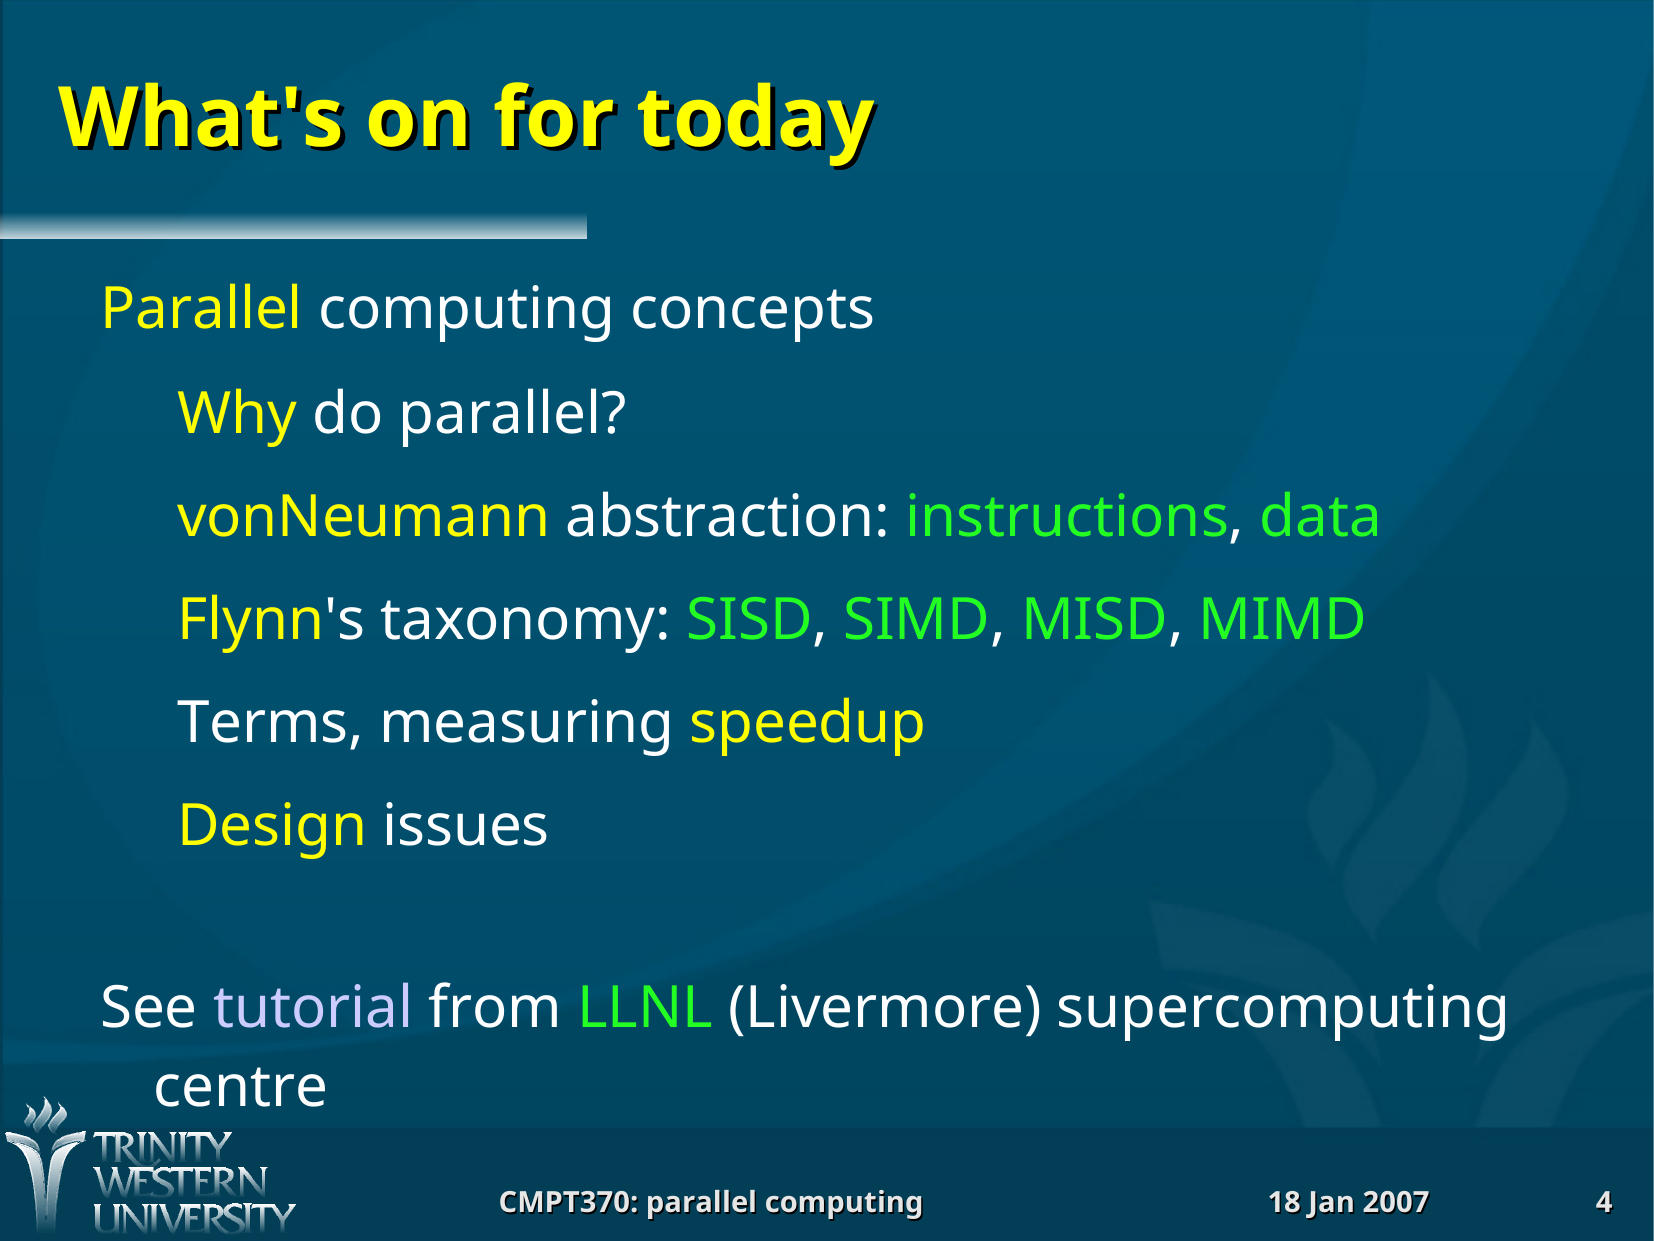

# What's on for today
Parallel computing concepts
Why do parallel?
vonNeumann abstraction: instructions, data
Flynn's taxonomy: SISD, SIMD, MISD, MIMD
Terms, measuring speedup
Design issues
See tutorial from LLNL (Livermore) supercomputing centre
CMPT370: parallel computing
18 Jan 2007
4